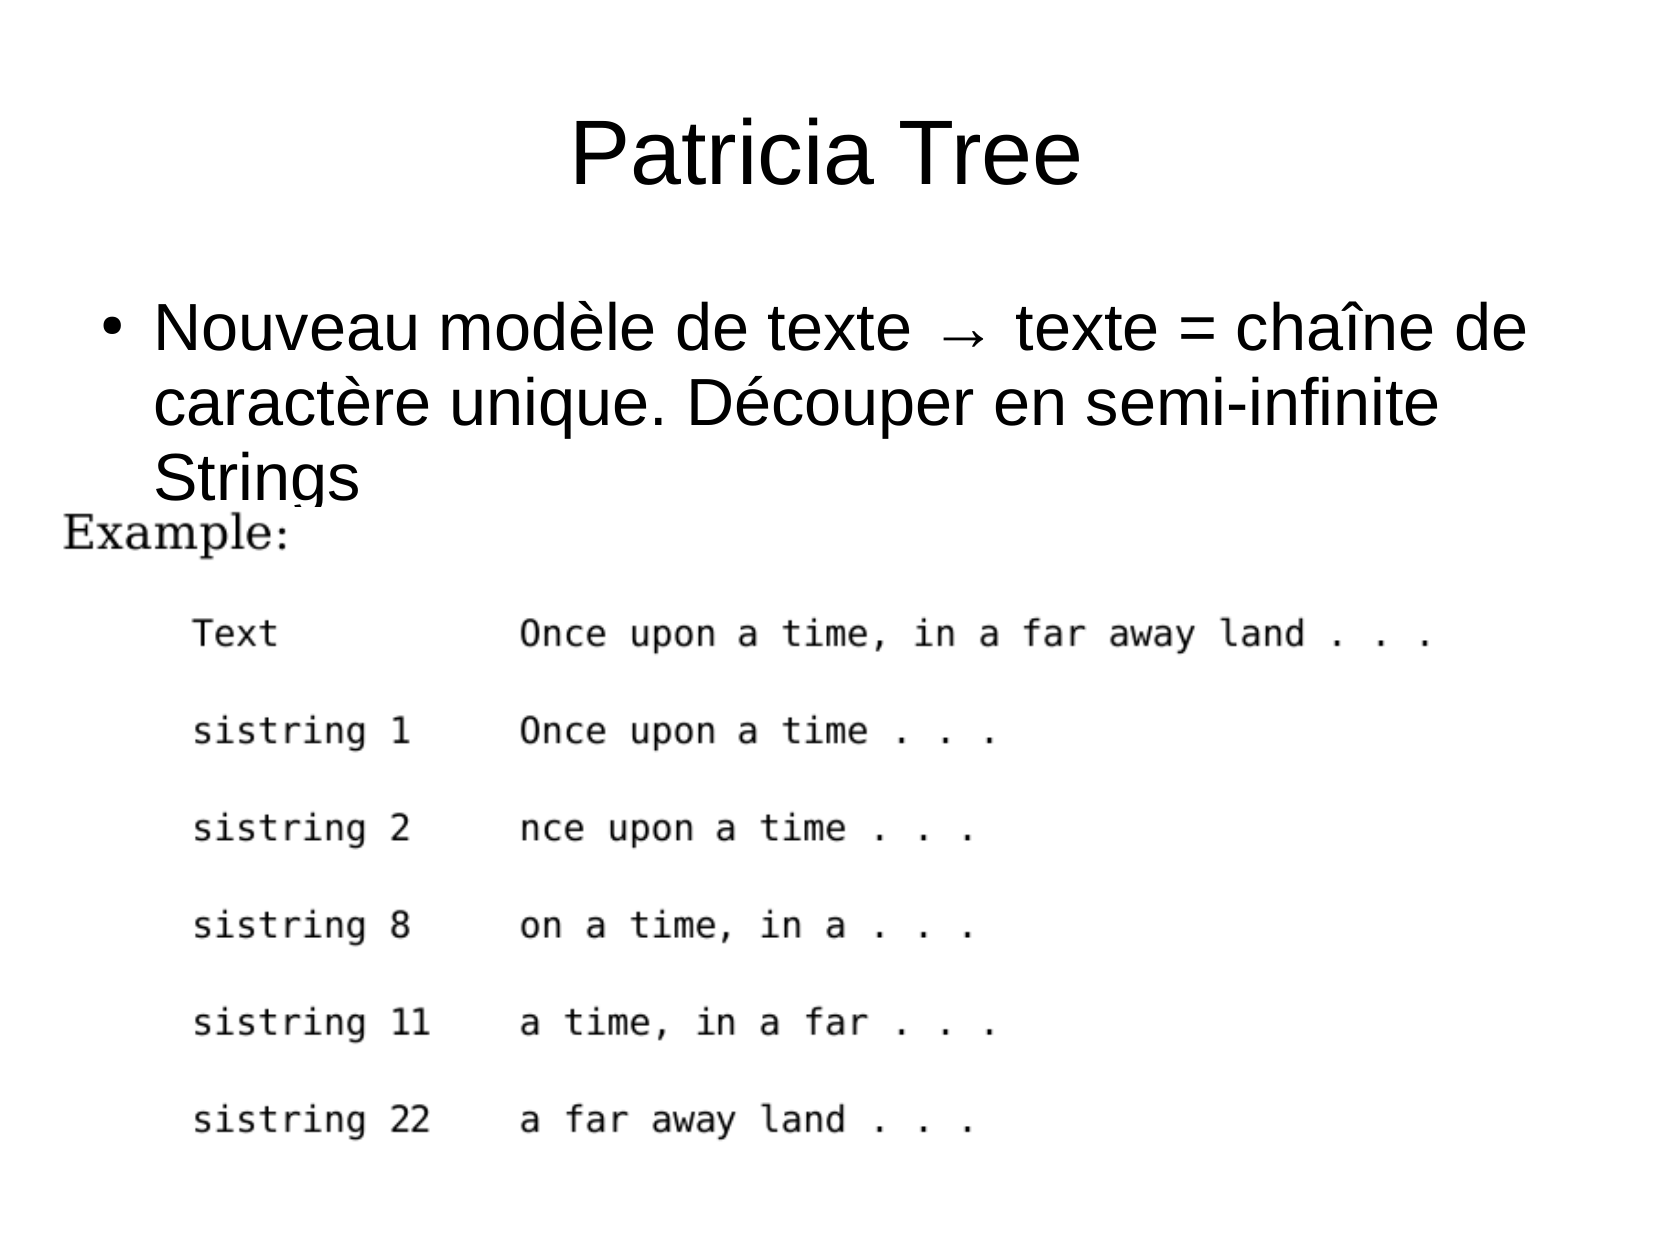

# Patricia Tree
Nouveau modèle de texte → texte = chaîne de caractère unique. Découper en semi-infinite Strings